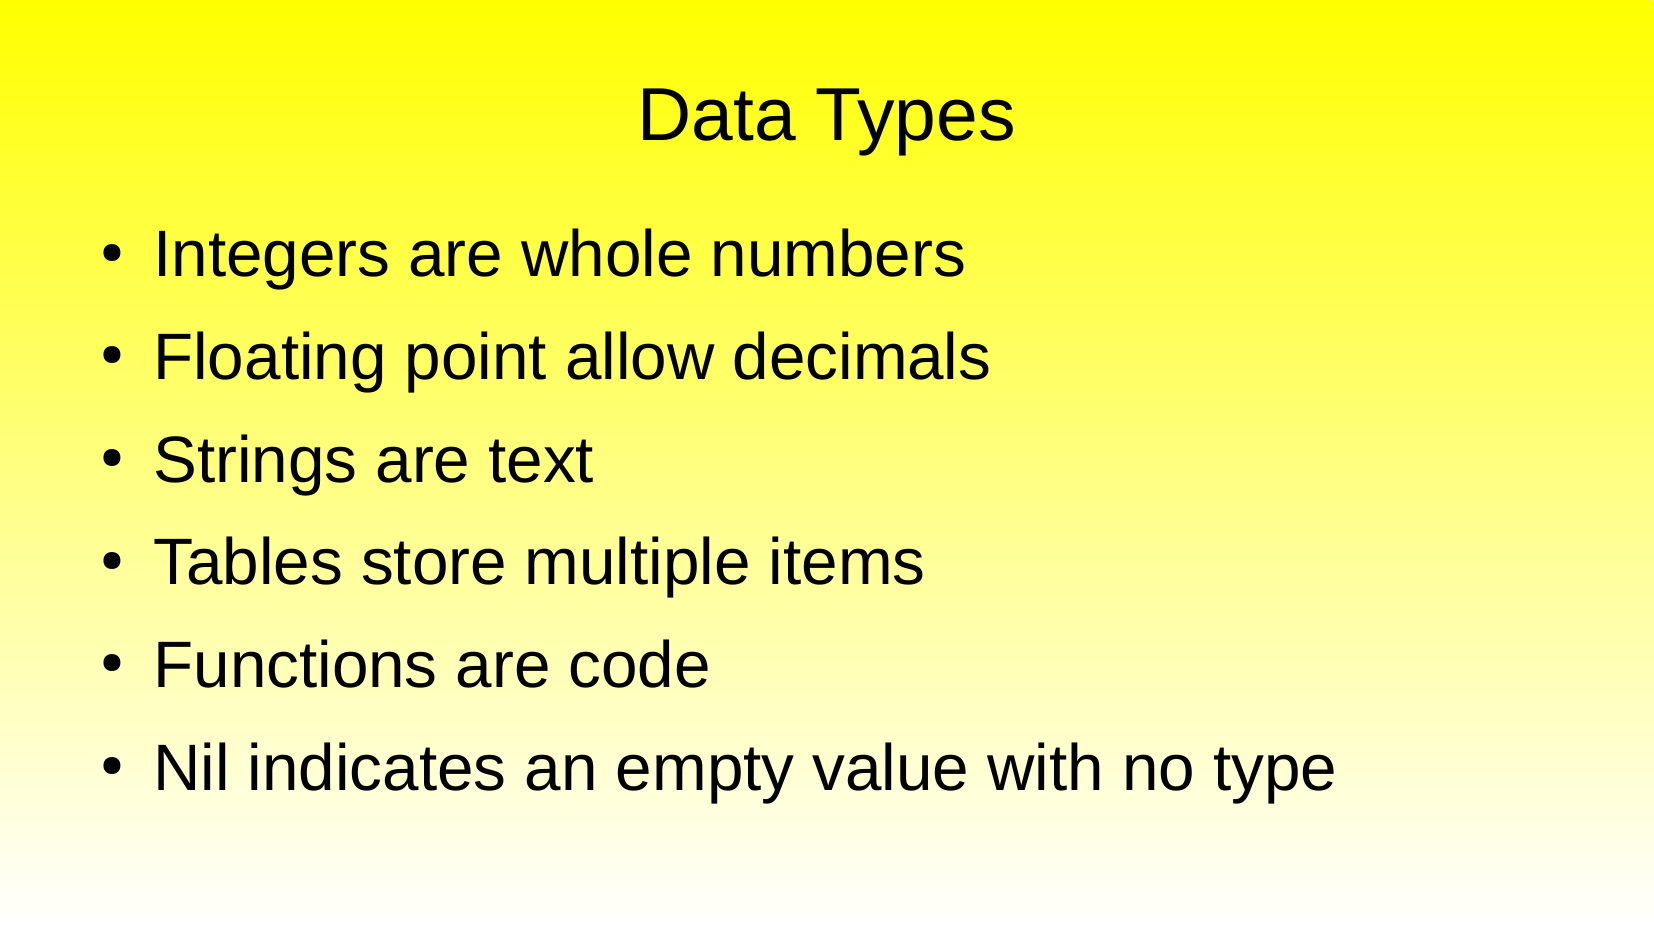

# Data Types
Integers are whole numbers
Floating point allow decimals
Strings are text
Tables store multiple items
Functions are code
Nil indicates an empty value with no type